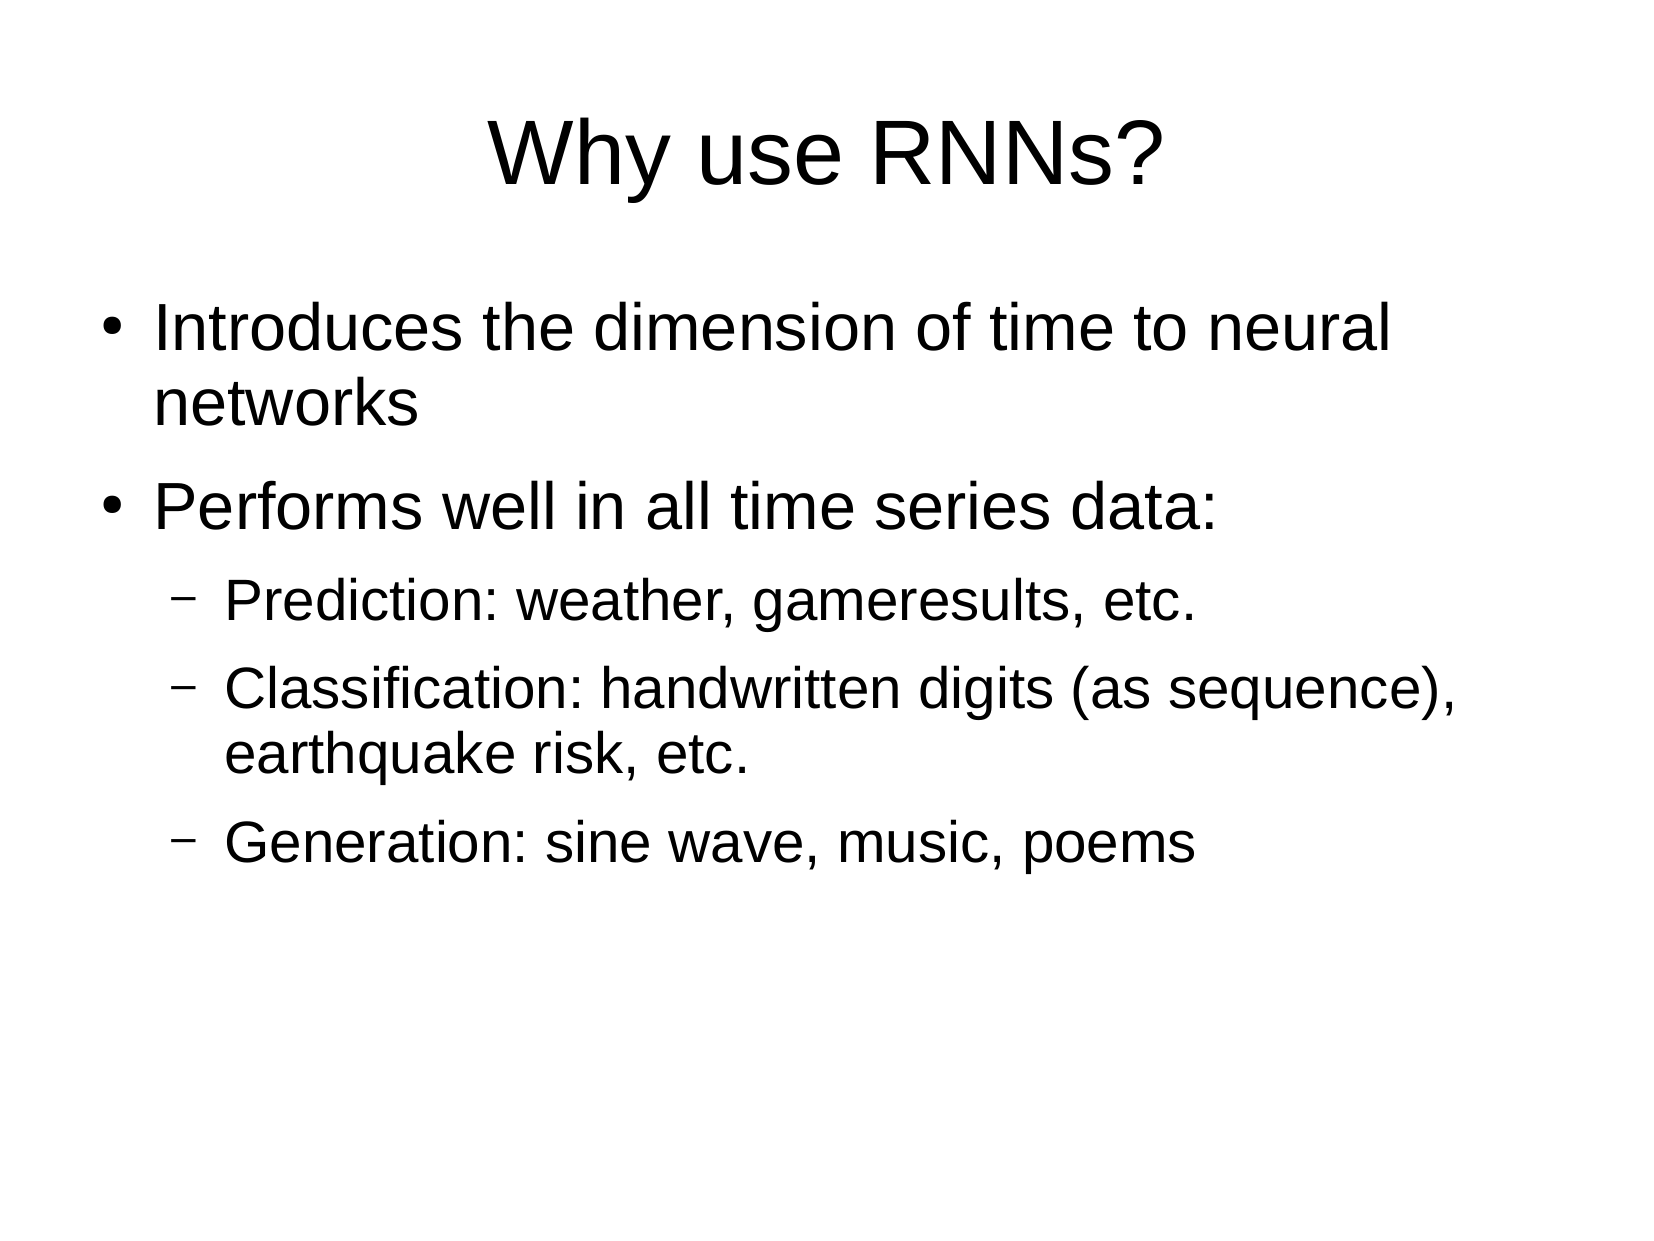

# Why use RNNs?
Introduces the dimension of time to neural networks
Performs well in all time series data:
Prediction: weather, gameresults, etc.
Classification: handwritten digits (as sequence), earthquake risk, etc.
Generation: sine wave, music, poems